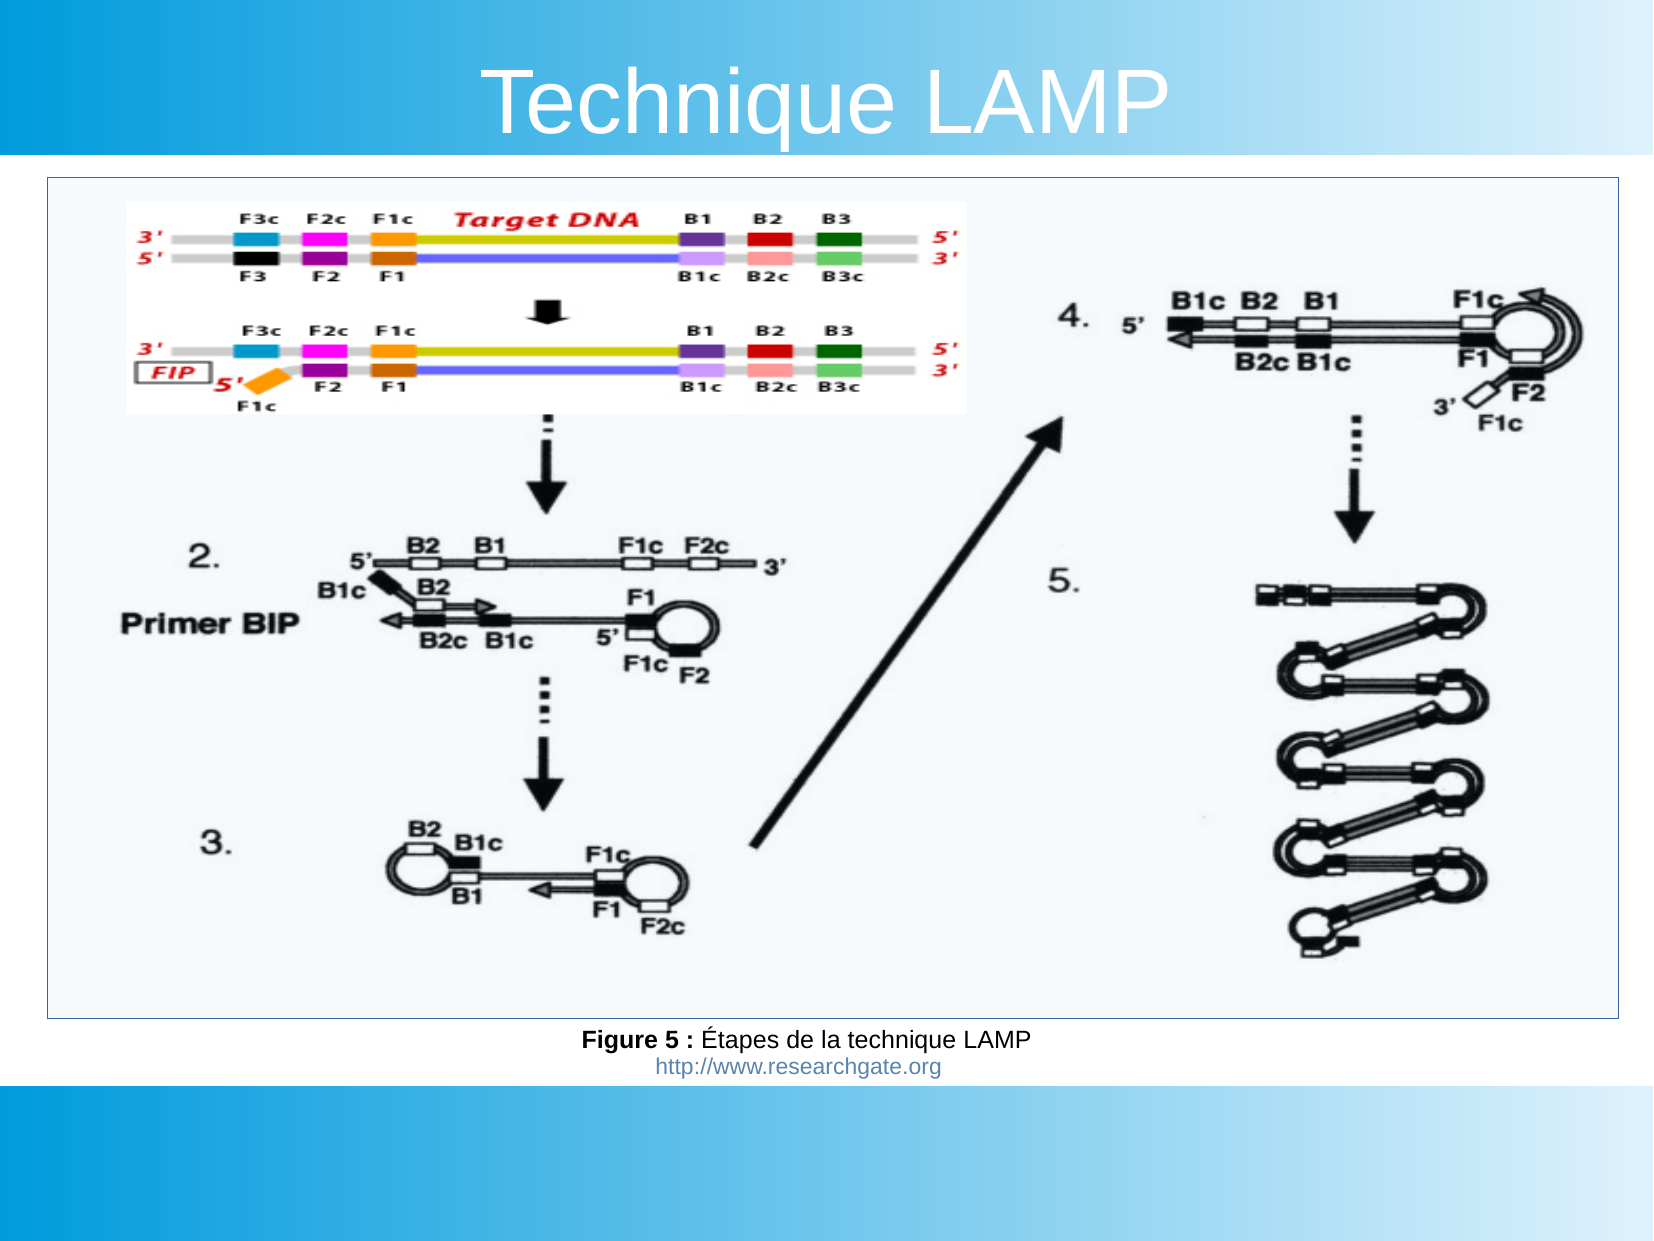

# Technique LAMP
Figure 5 : Étapes de la technique LAMP
	http://www.researchgate.org